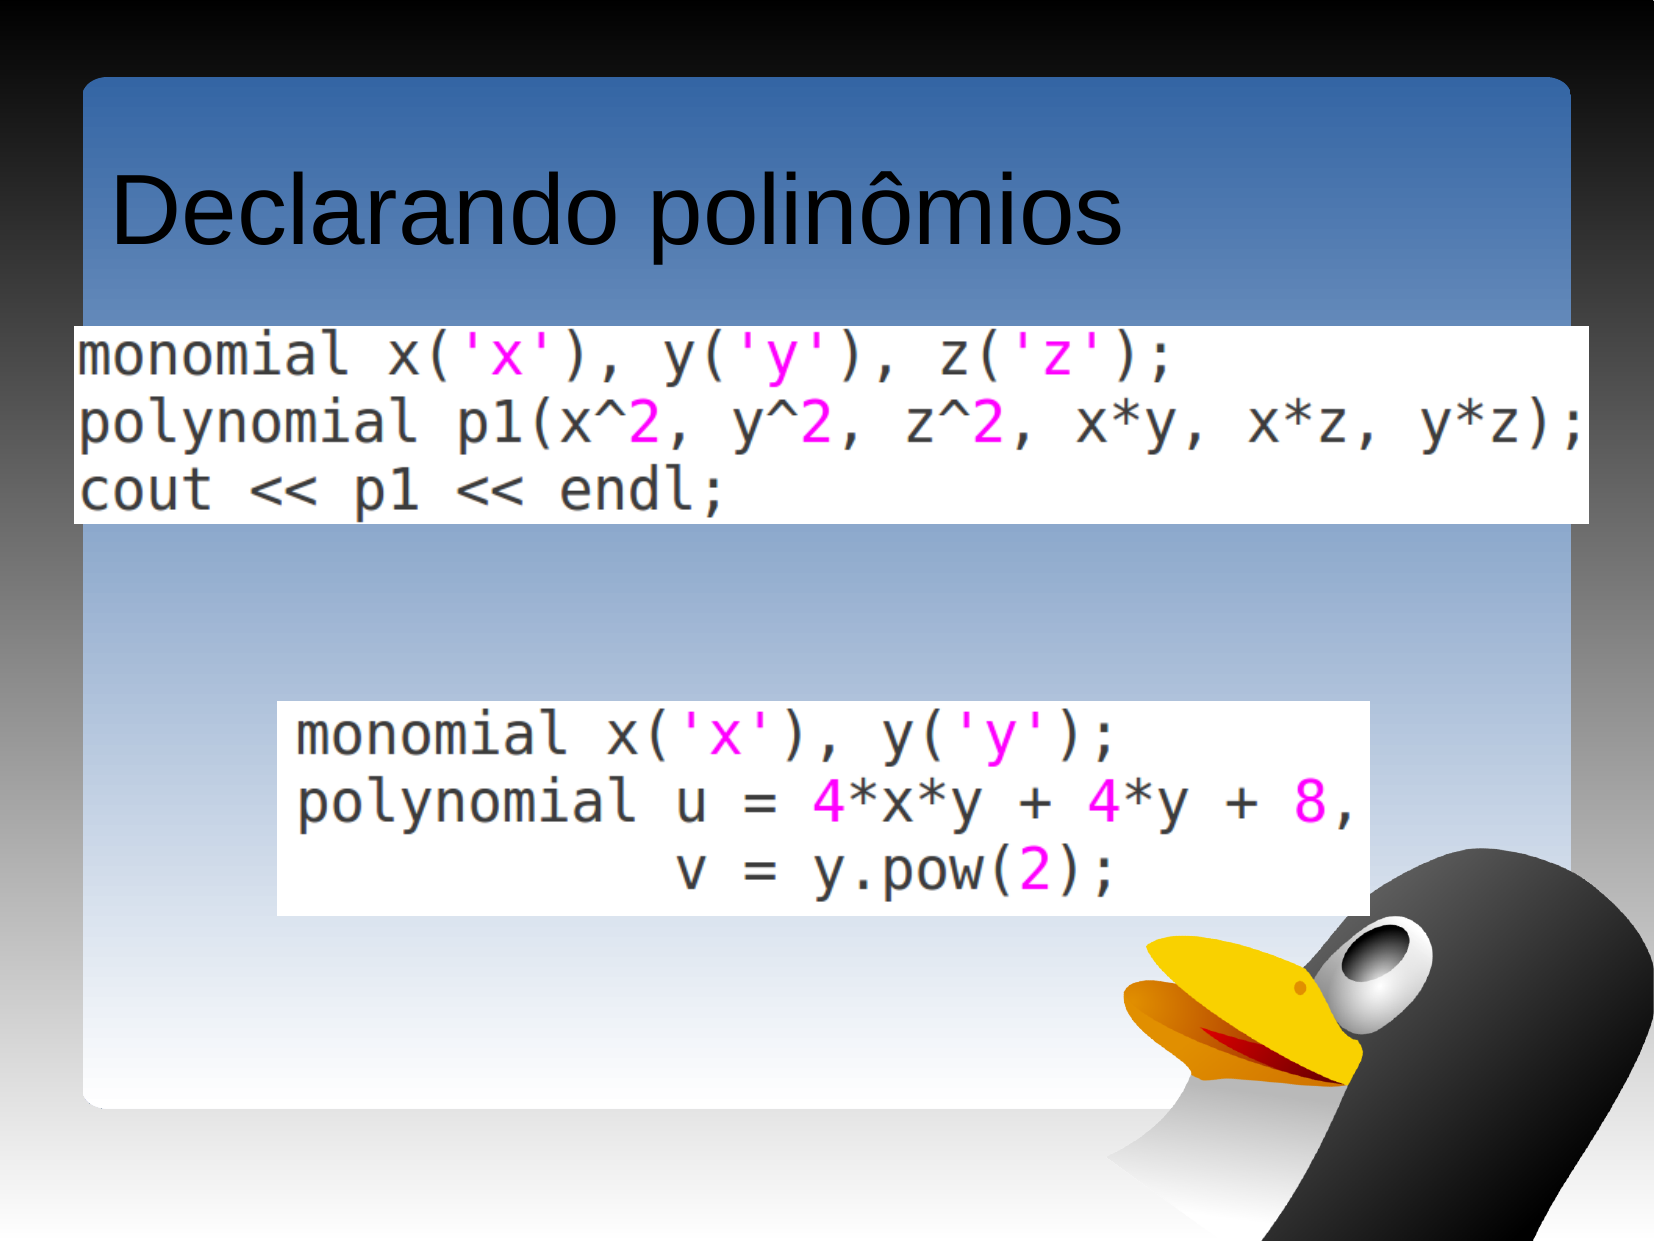

Declarando polinômios
x^2 + x*y + y^2 + x*z + y*z + z^2